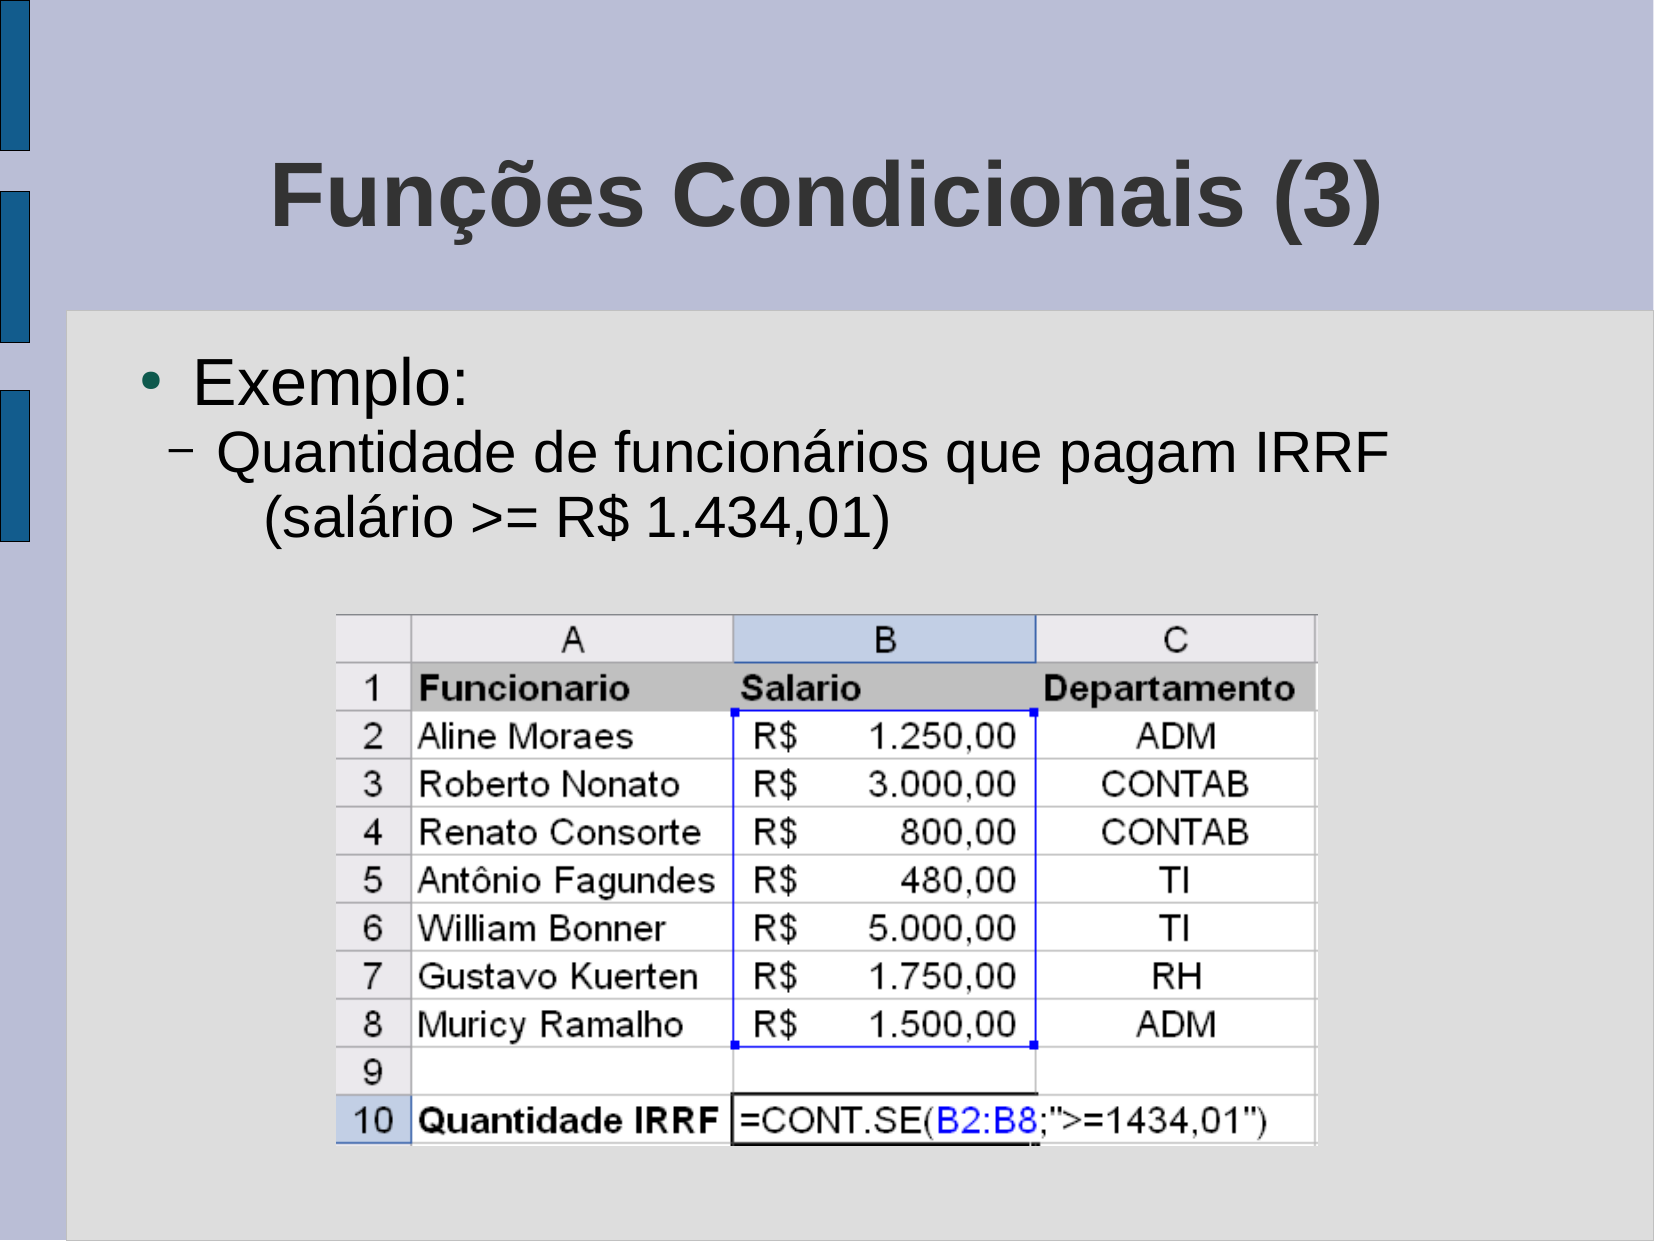

# Funções Condicionais (3)
Exemplo:
Quantidade de funcionários que pagam IRRF (salário >= R$ 1.434,01)